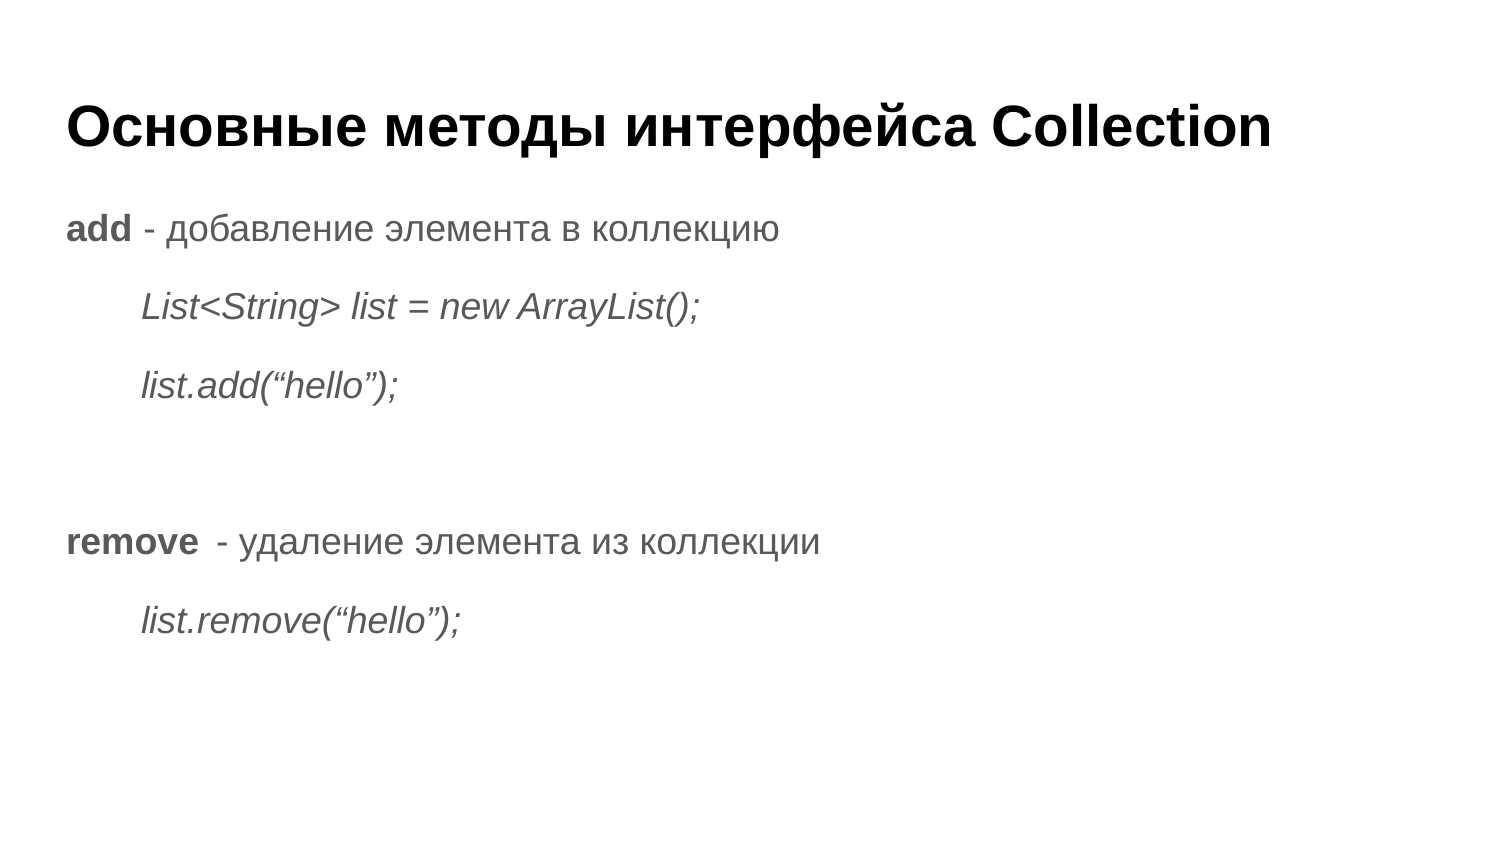

# Основные методы интерфейса Collection
add - добавление элемента в коллекцию
	List<String> list = new ArrayList();
	list.add(“hello”);
remove 	- удаление элемента из коллекции
	list.remove(“hello”);